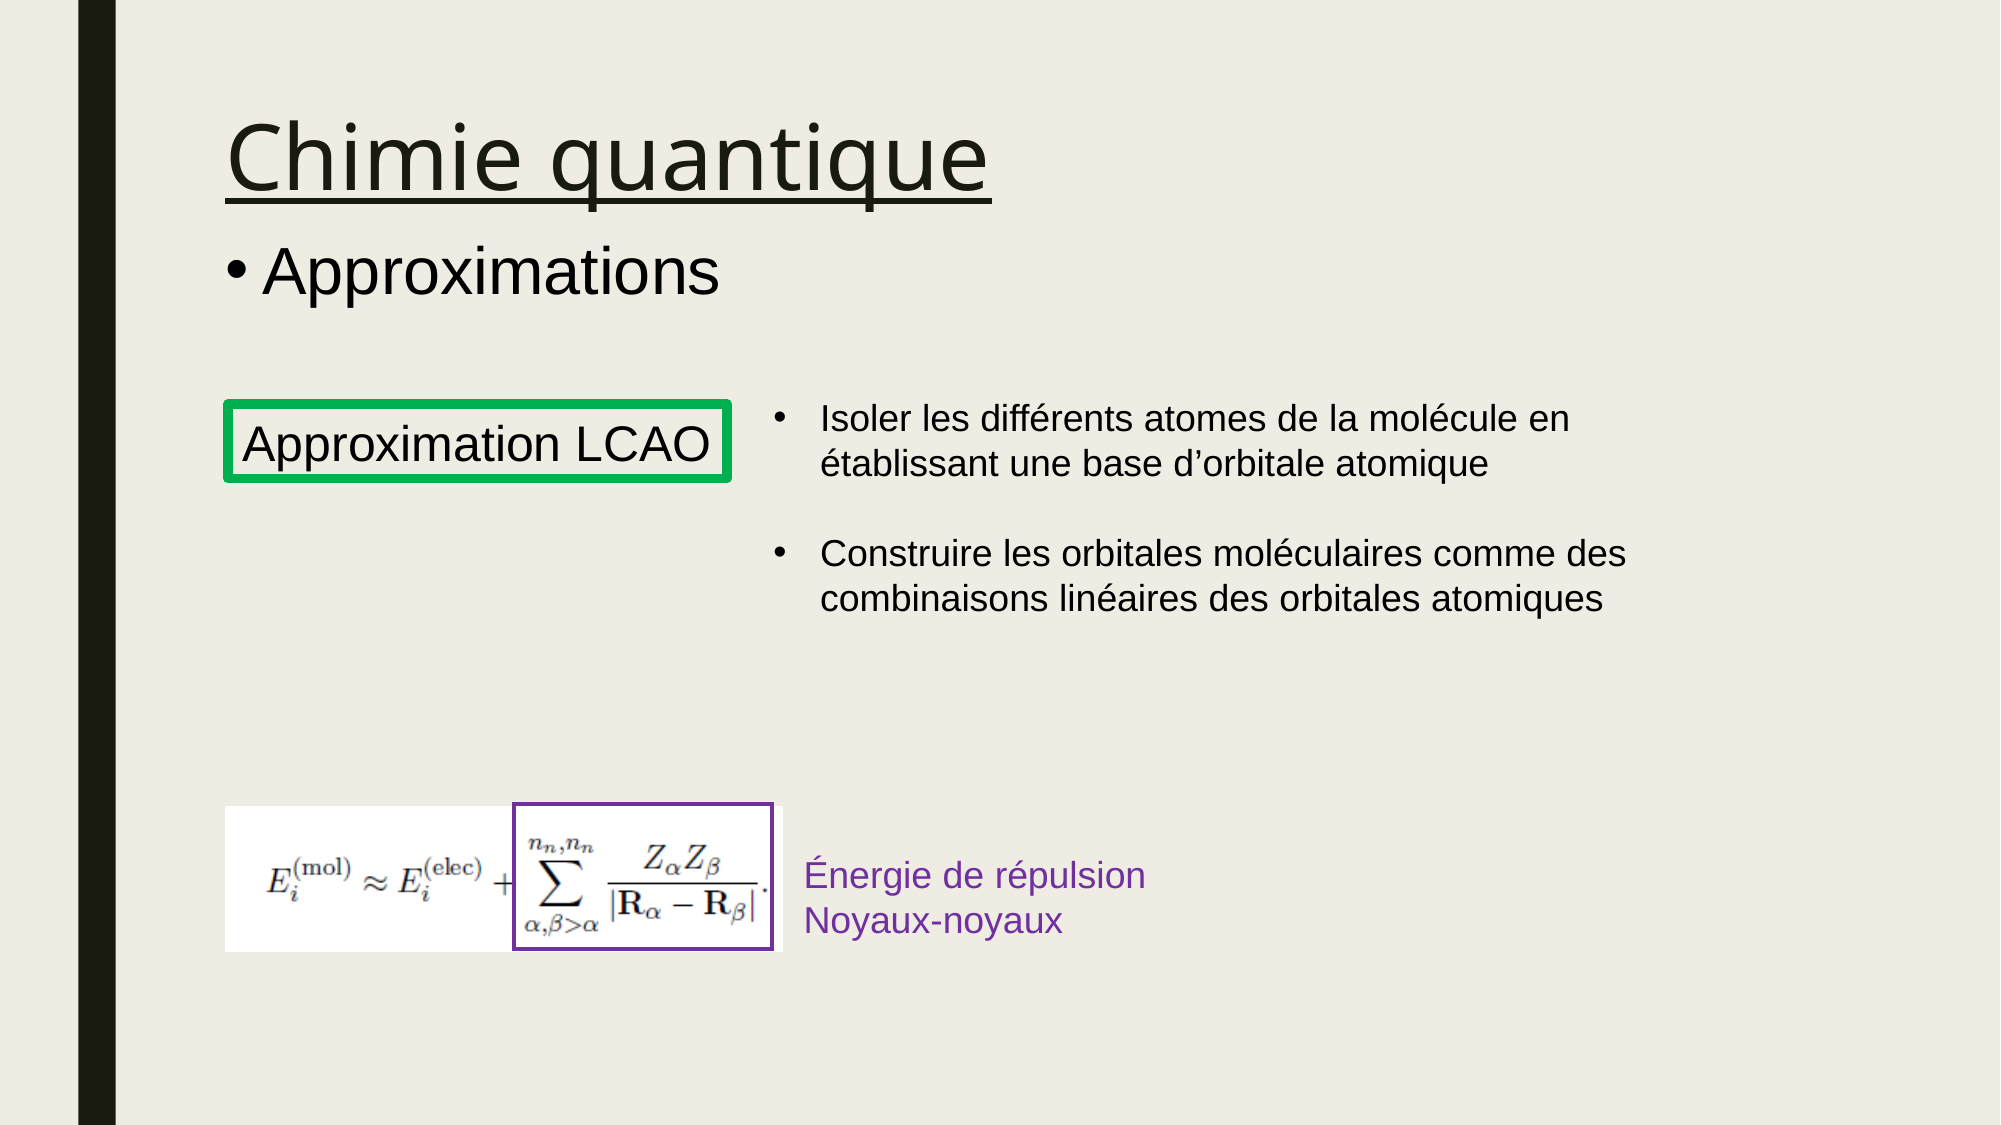

Chimie quantique
# Approximations
Isoler les différents atomes de la molécule en établissant une base d’orbitale atomique
Construire les orbitales moléculaires comme des combinaisons linéaires des orbitales atomiques
Approximation LCAO
Énergie de répulsion
Noyaux-noyaux